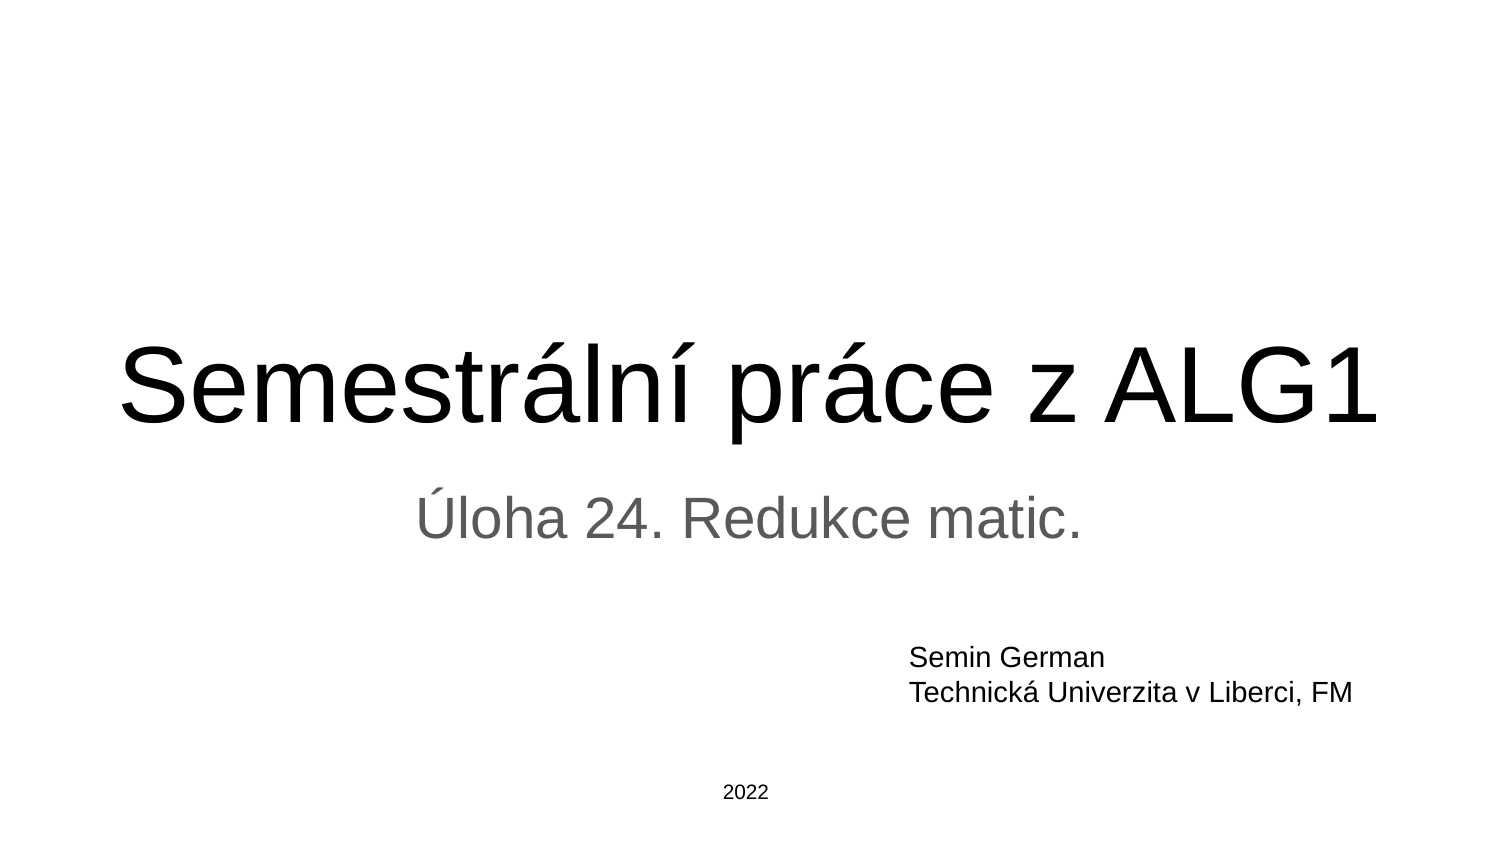

# Semestrální práce z ALG1
Úloha 24. Redukce matic.
Semin German
Technická Univerzita v Liberci, FM
2022